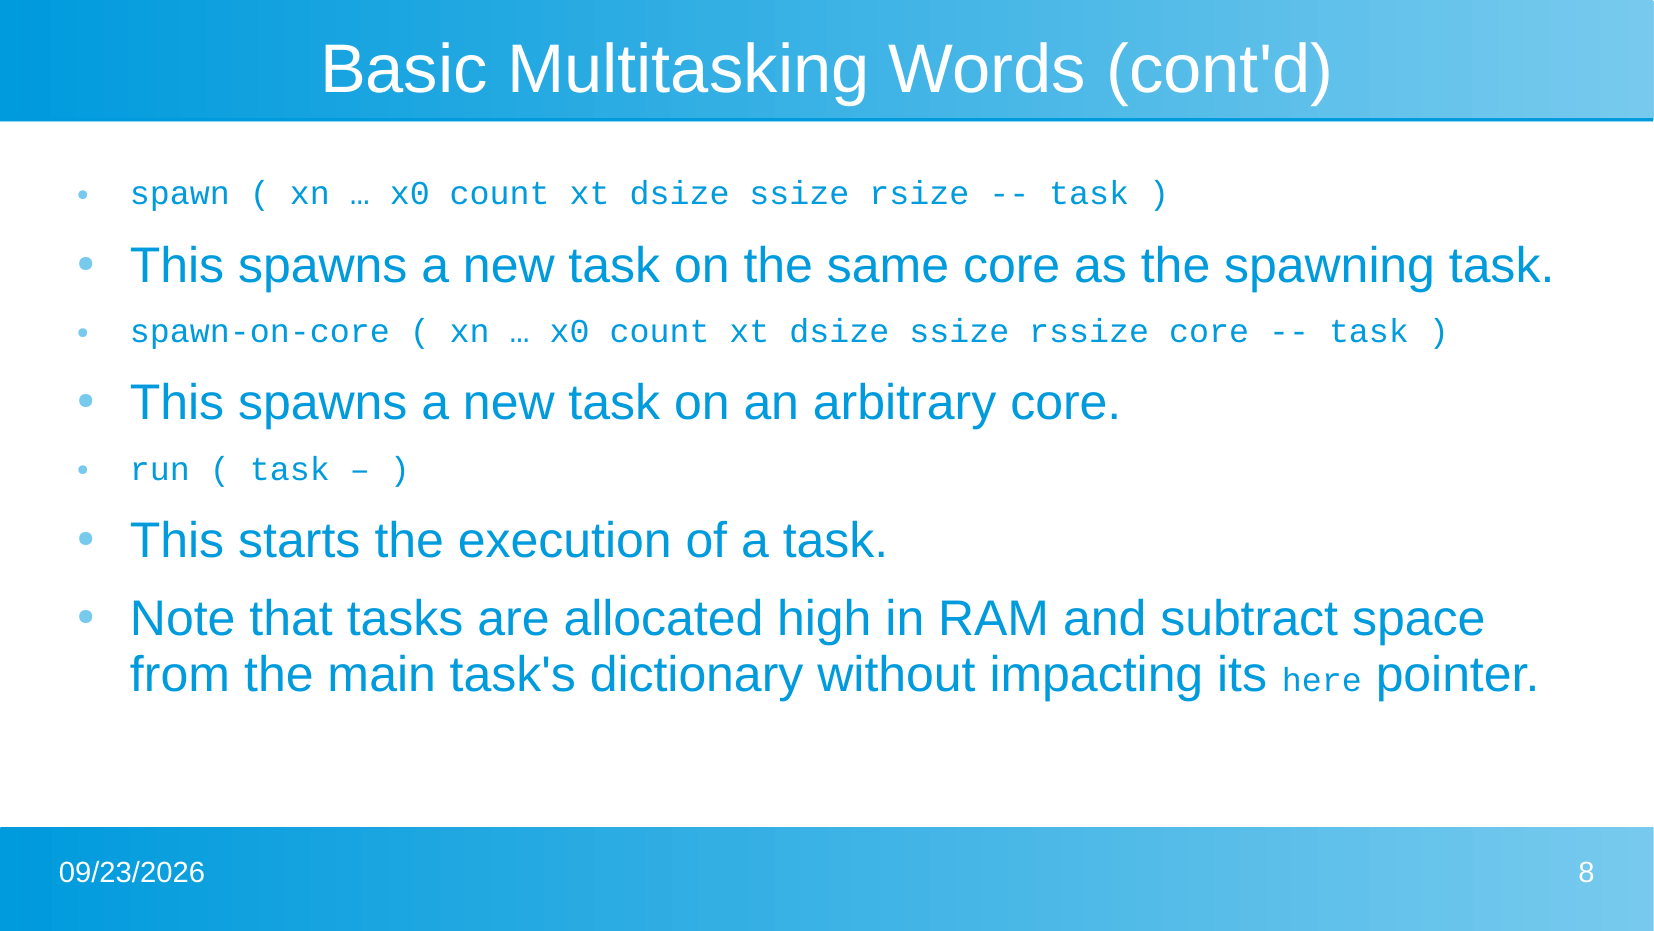

# Basic Multitasking Words (cont'd)
spawn ( xn … x0 count xt dsize ssize rsize -- task )
This spawns a new task on the same core as the spawning task.
spawn-on-core ( xn … x0 count xt dsize ssize rssize core -- task )
This spawns a new task on an arbitrary core.
run ( task – )
This starts the execution of a task.
Note that tasks are allocated high in RAM and subtract space from the main task's dictionary without impacting its here pointer.
8